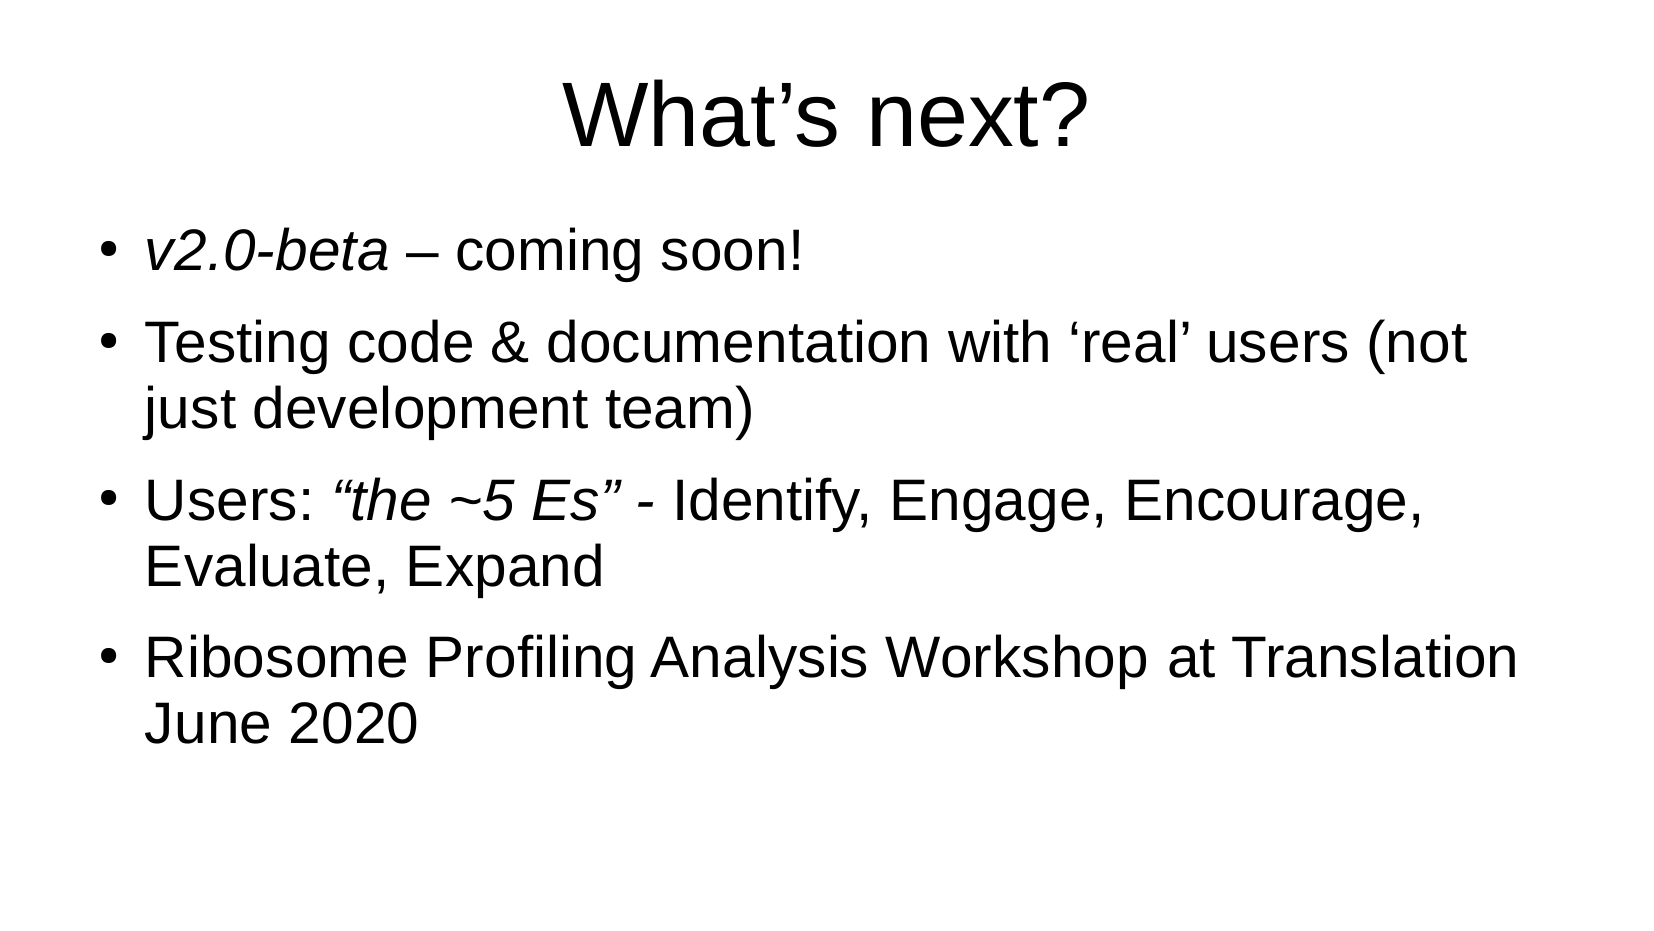

# What’s next?
v2.0-beta – coming soon!
Testing code & documentation with ‘real’ users (not just development team)
Users: “the ~5 Es” - Identify, Engage, Encourage, Evaluate, Expand
Ribosome Profiling Analysis Workshop at Translation June 2020